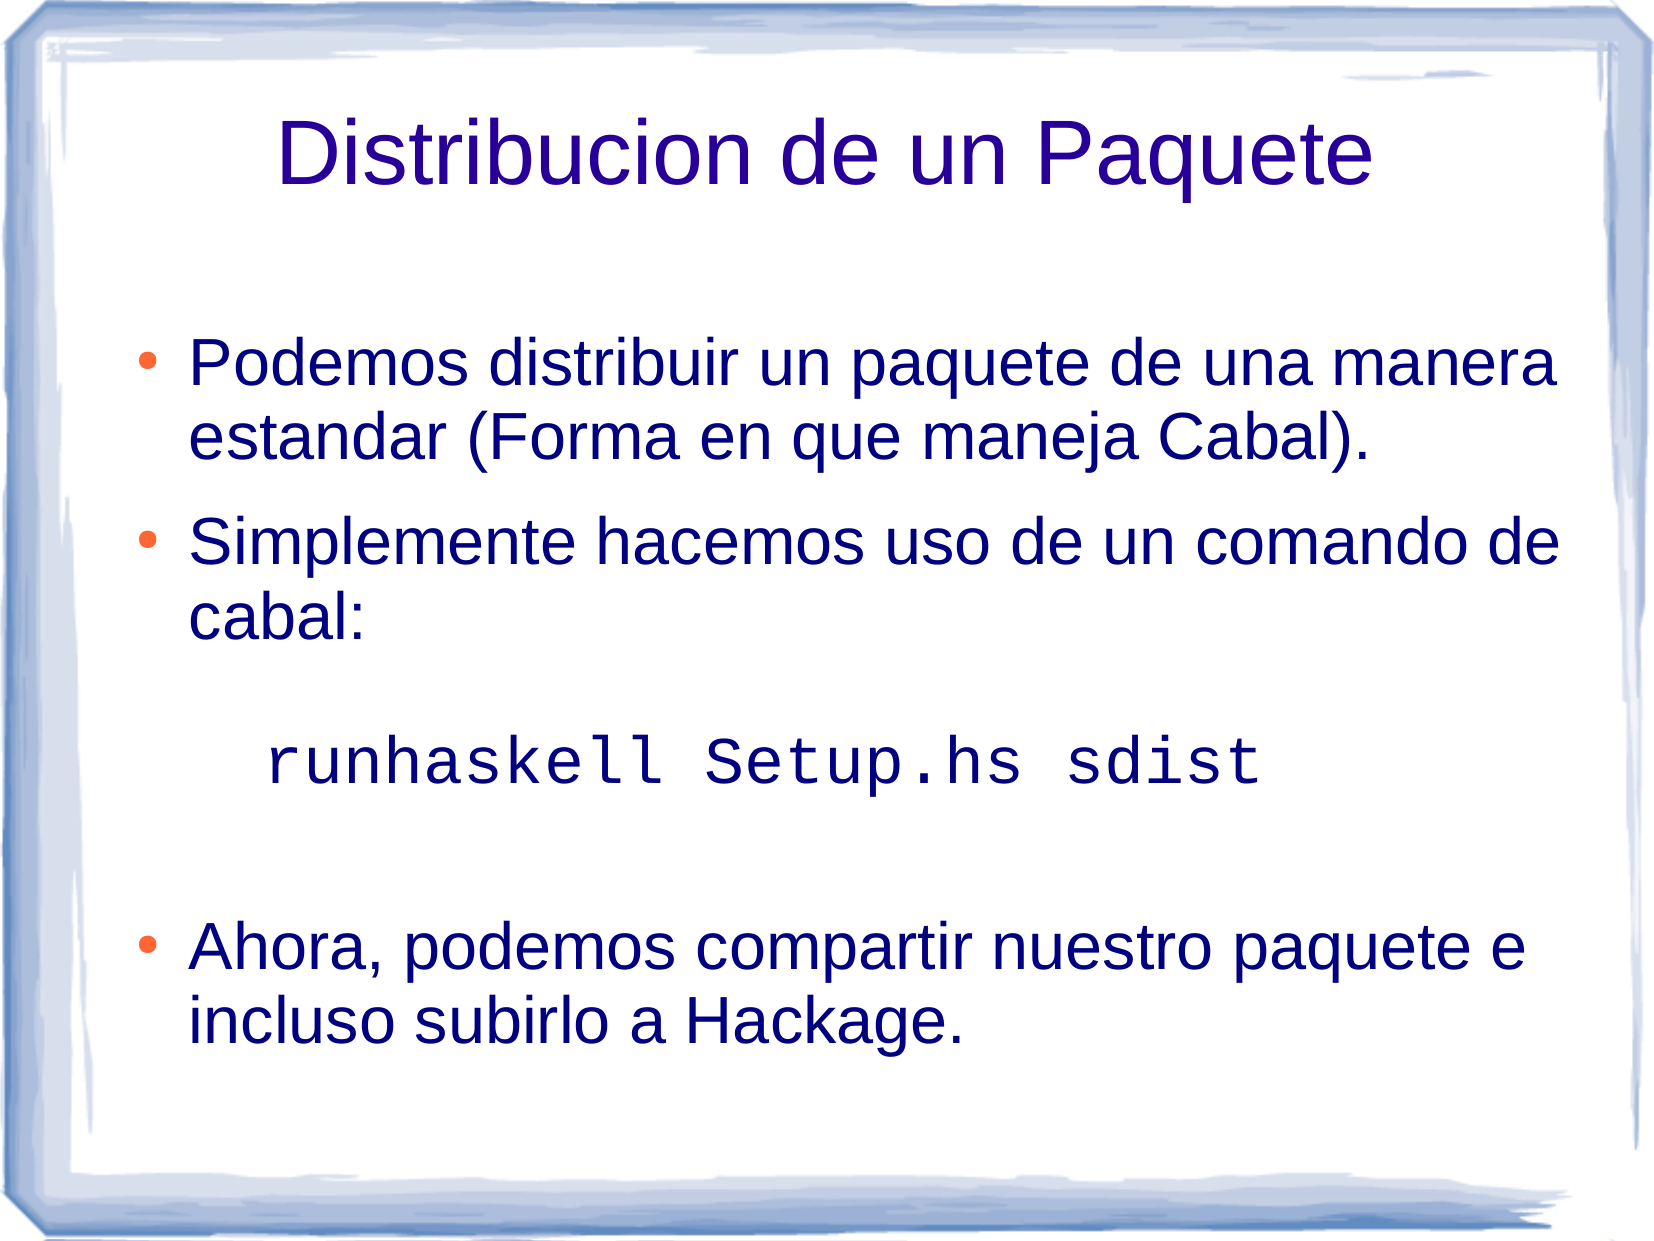

# Distribucion de un Paquete
Podemos distribuir un paquete de una manera estandar (Forma en que maneja Cabal).
Simplemente hacemos uso de un comando de cabal:
	runhaskell Setup.hs sdist
Ahora, podemos compartir nuestro paquete e incluso subirlo a Hackage.